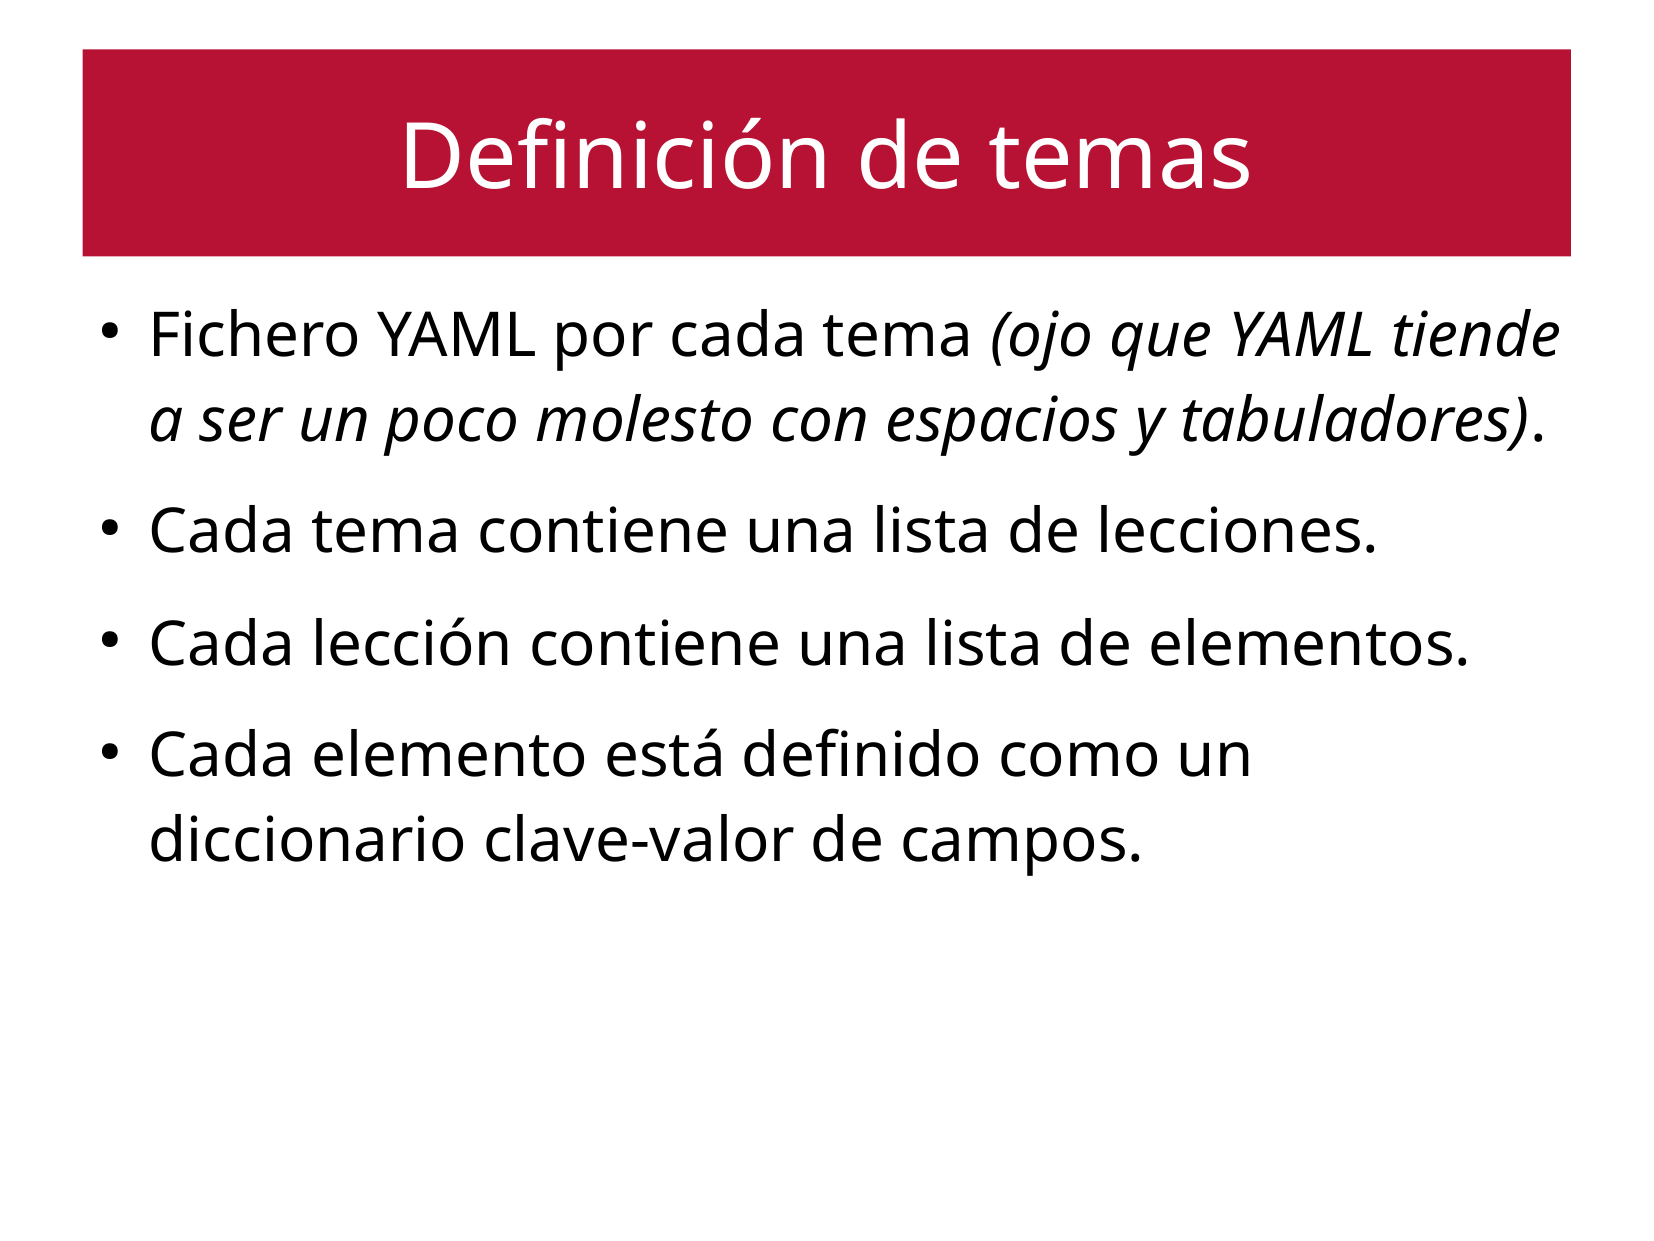

# Definición de temas
Fichero YAML por cada tema (ojo que YAML tiende a ser un poco molesto con espacios y tabuladores).
Cada tema contiene una lista de lecciones.
Cada lección contiene una lista de elementos.
Cada elemento está definido como un diccionario clave-valor de campos.